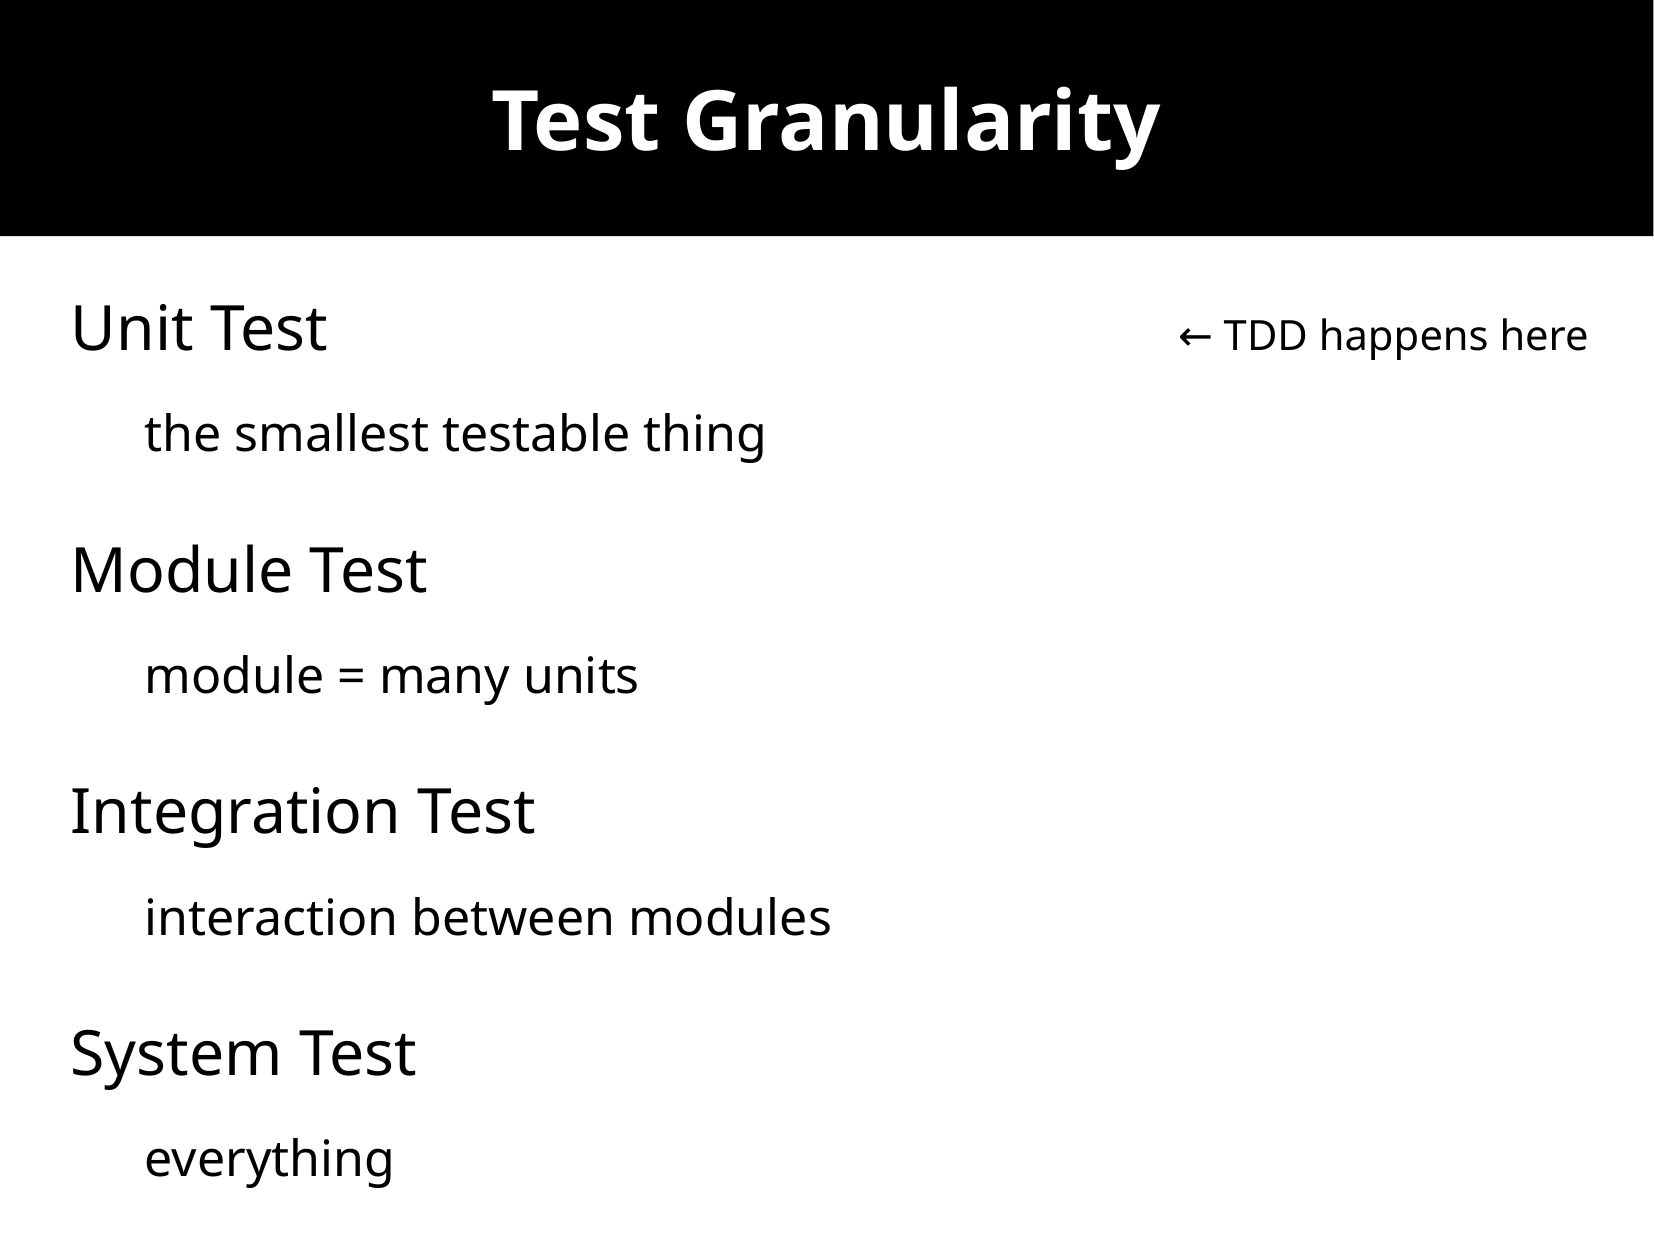

# Test Granularity
Unit Test 												← TDD happens here
	the smallest testable thing
Module Test
	module = many units
Integration Test
	interaction between modules
System Test
	everything